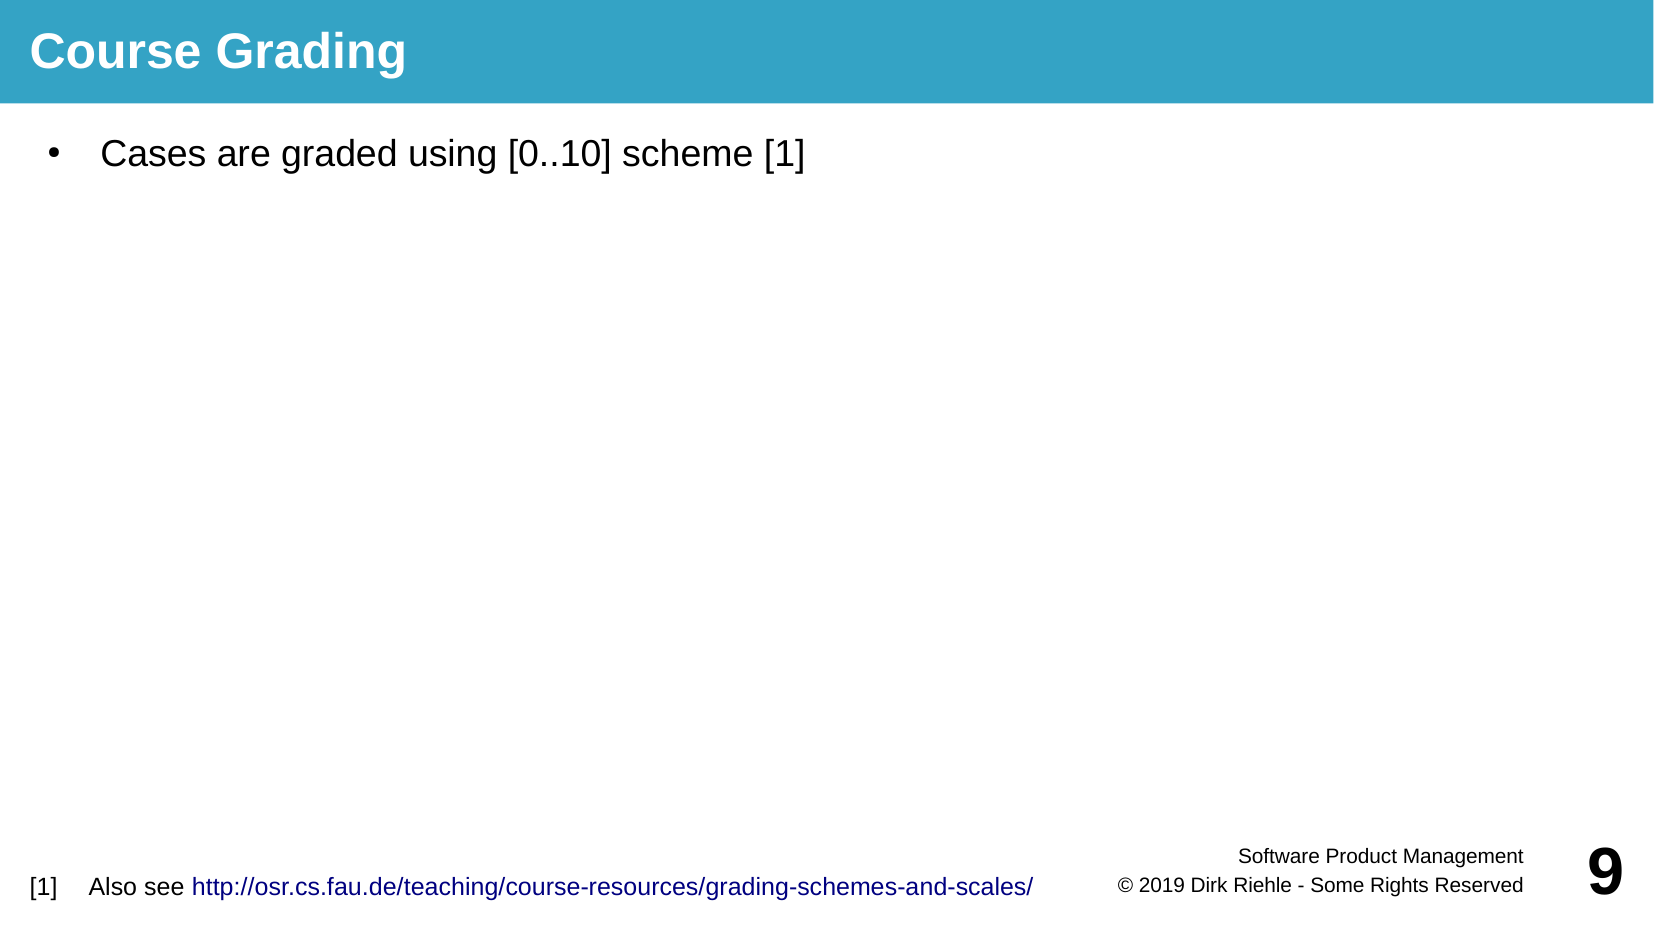

# Course Grading
Cases are graded using [0..10] scheme [1]
[1]	Also see http://osr.cs.fau.de/teaching/course-resources/grading-schemes-and-scales/
Software Product Management
9
© 2019 Dirk Riehle - Some Rights Reserved